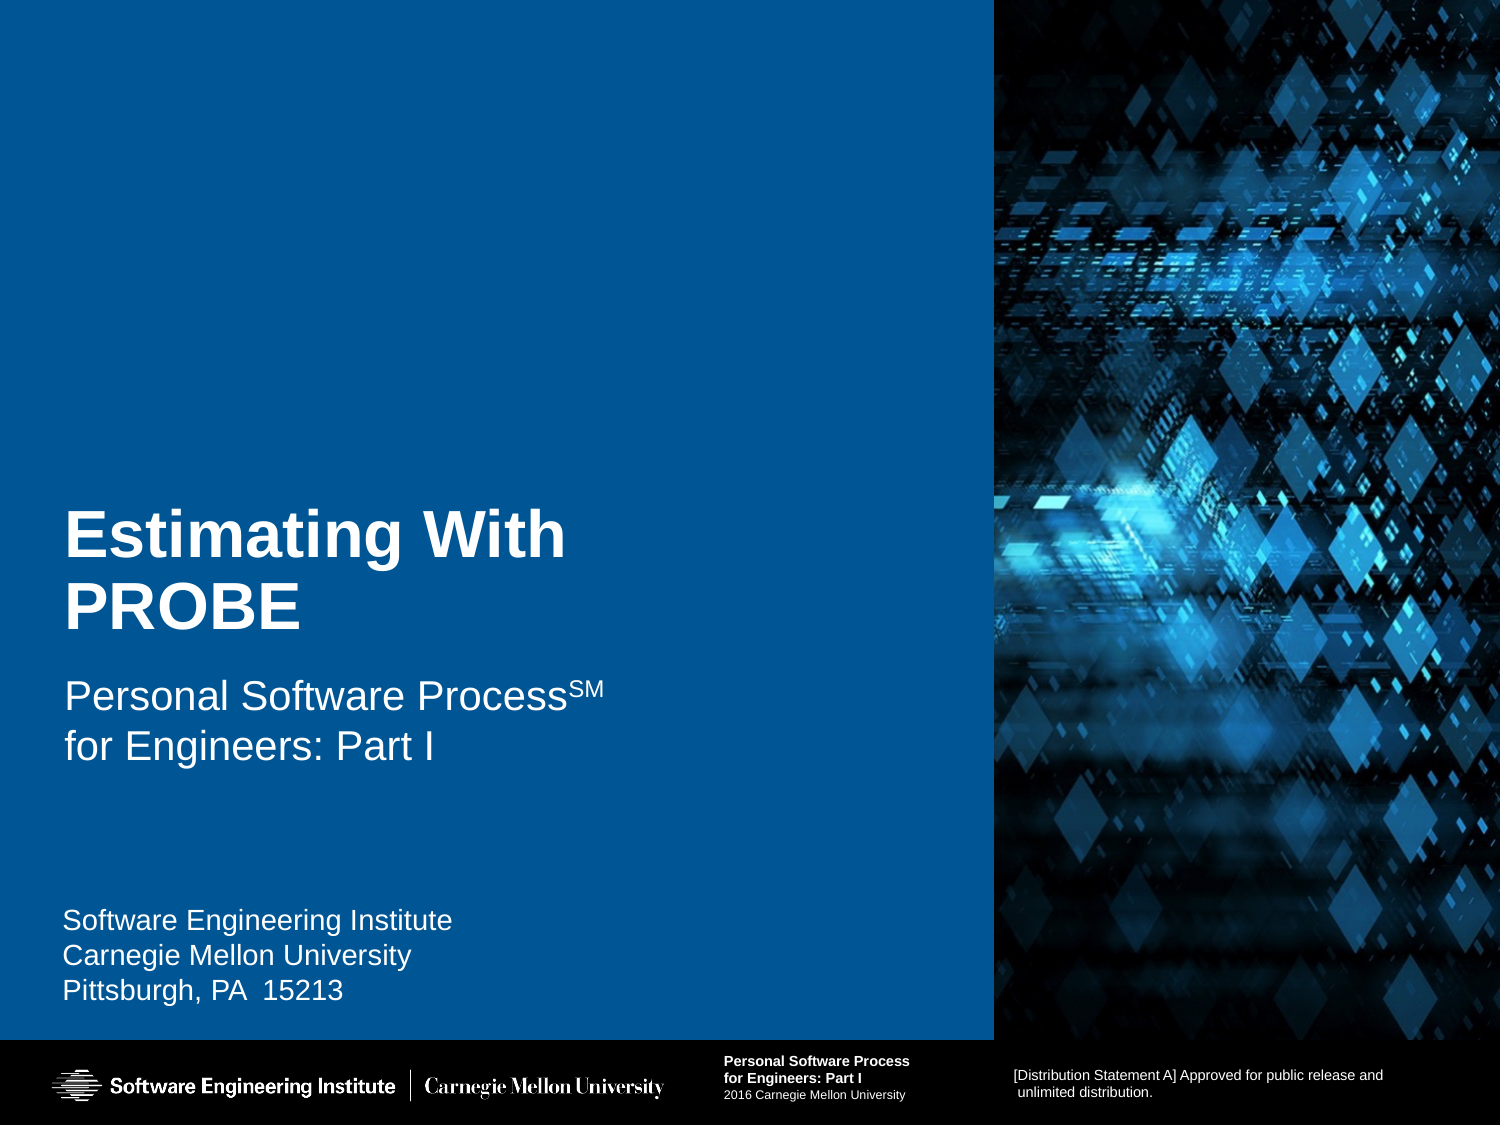

# Estimating With PROBE
Personal Software ProcessSM
for Engineers: Part I